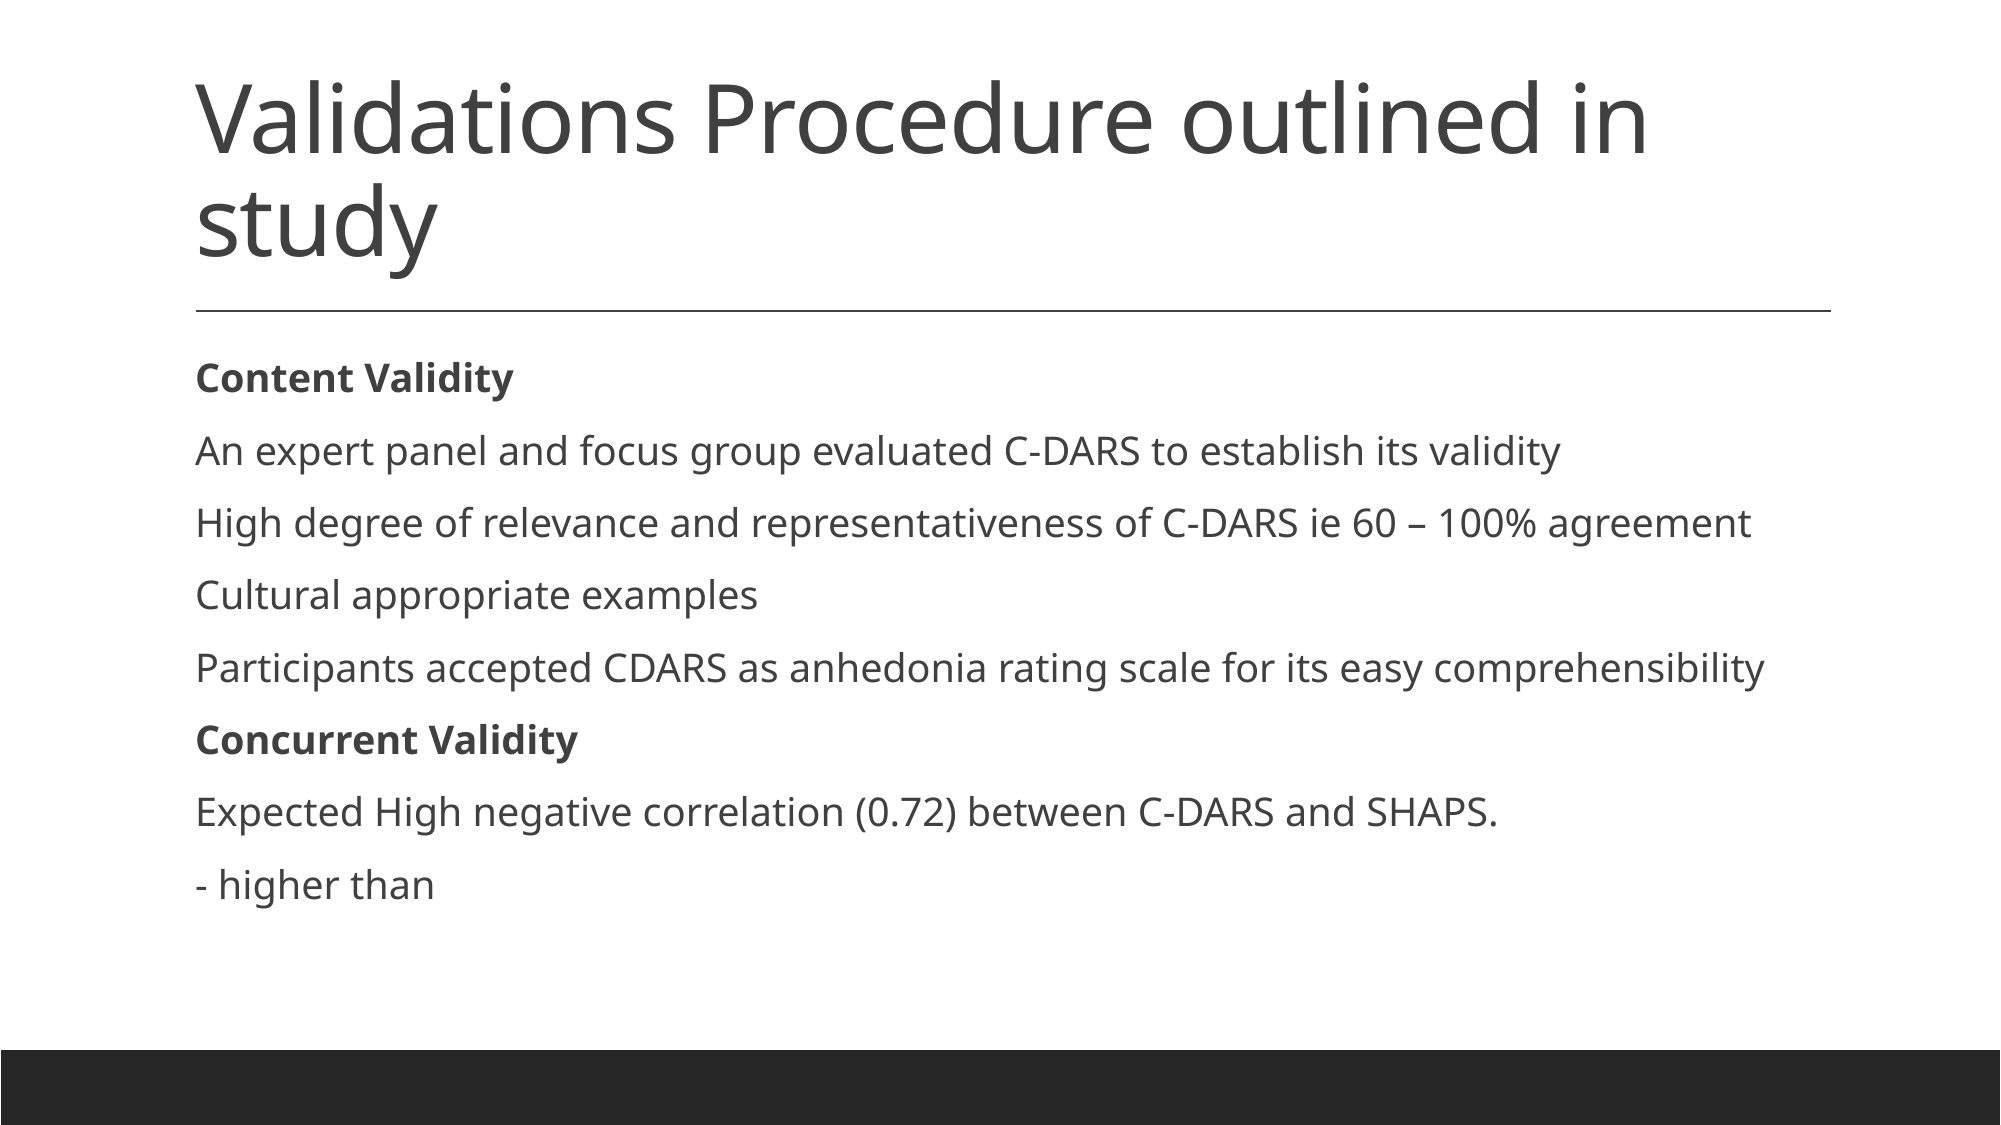

# Validations Procedure outlined in study
Content Validity
An expert panel and focus group evaluated C-DARS to establish its validity
High degree of relevance and representativeness of C-DARS ie 60 – 100% agreement
Cultural appropriate examples
Participants accepted CDARS as anhedonia rating scale for its easy comprehensibility
Concurrent Validity
Expected High negative correlation (0.72) between C-DARS and SHAPS.
- higher than